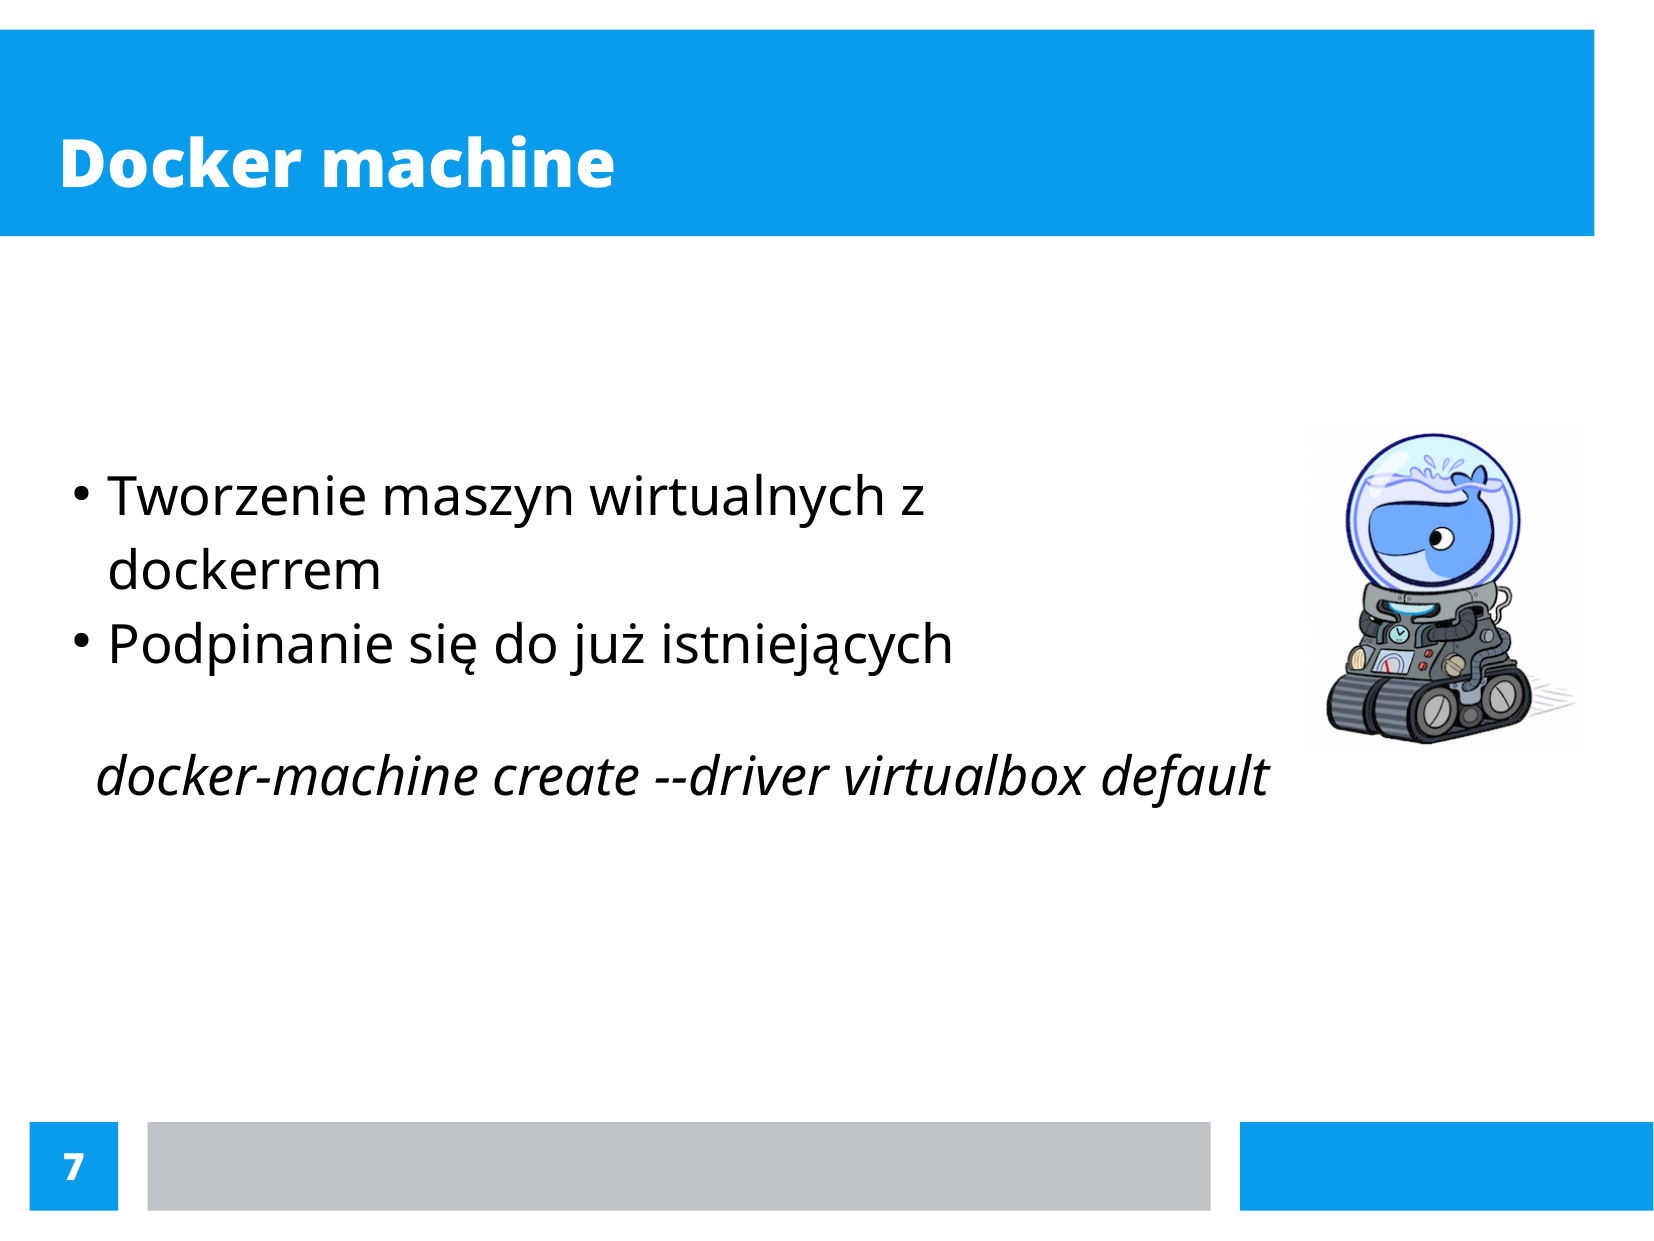

# Docker machine
Tworzenie maszyn wirtualnych z dockerrem
Podpinanie się do już istniejących
docker-machine create --driver virtualbox default
7